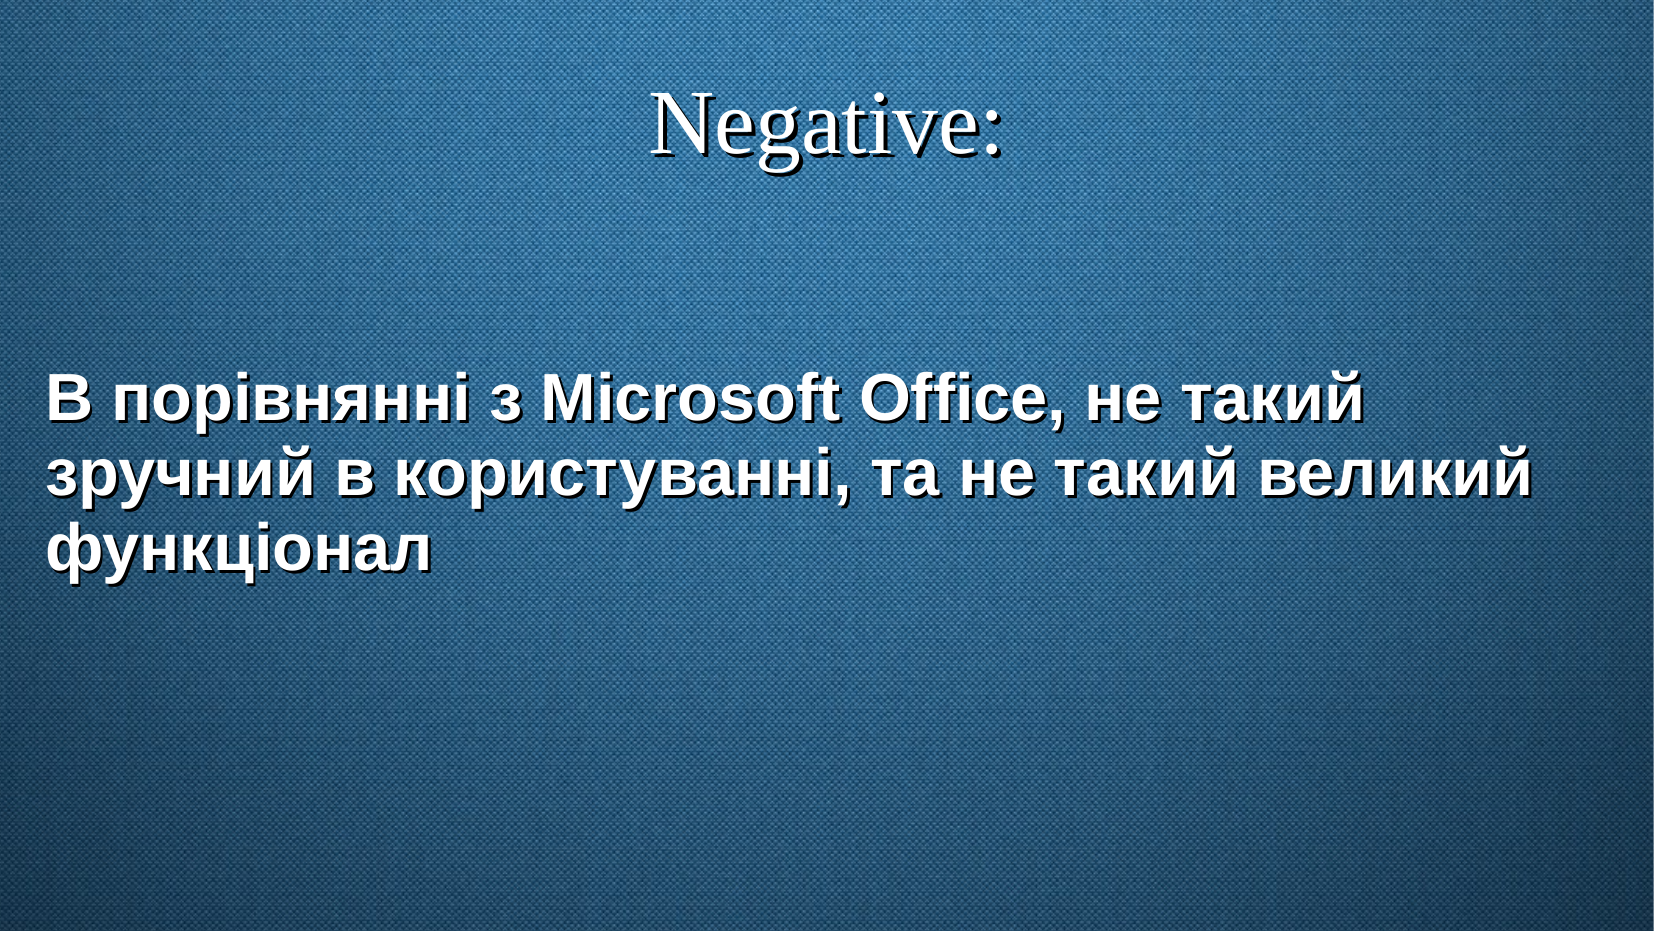

В порівнянні з Microsoft Office, не такий зручний в користуванні, та не такий великий функціонал
# Negative: